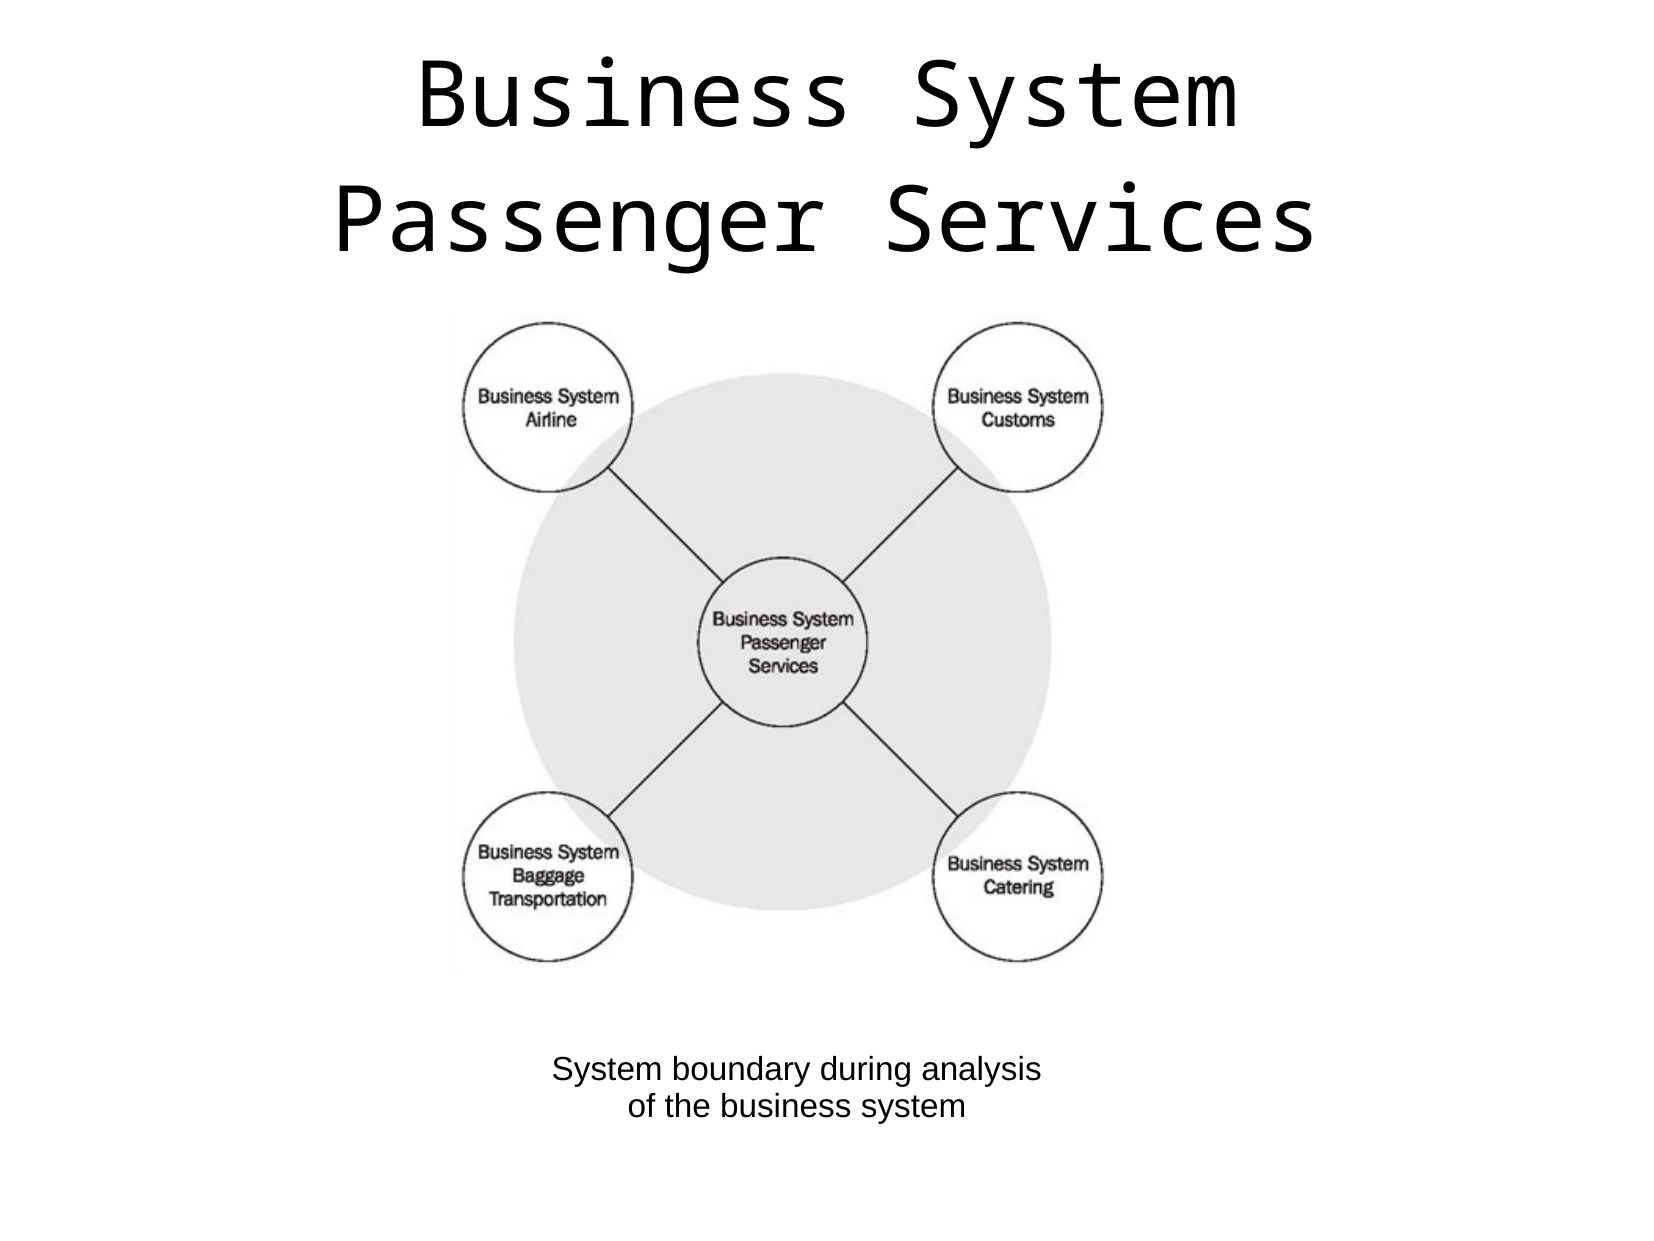

# Business System Passenger Services
System boundary during analysis of the business system